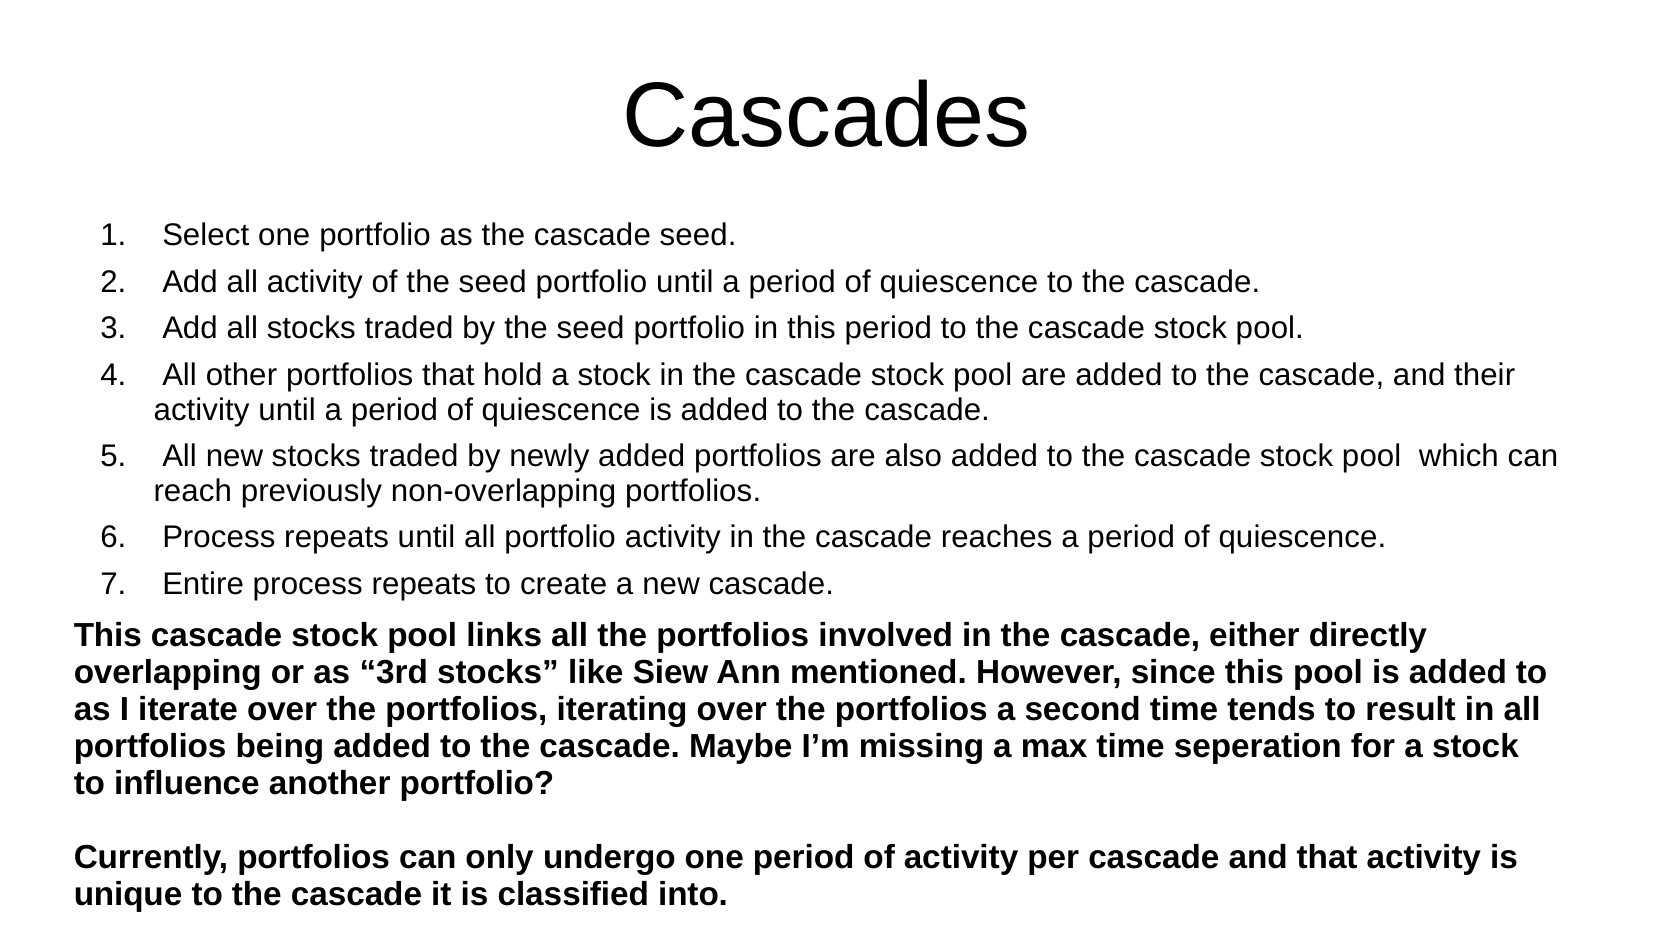

# Cascades
 Select one portfolio as the cascade seed.
 Add all activity of the seed portfolio until a period of quiescence to the cascade.
 Add all stocks traded by the seed portfolio in this period to the cascade stock pool.
 All other portfolios that hold a stock in the cascade stock pool are added to the cascade, and their activity until a period of quiescence is added to the cascade.
 All new stocks traded by newly added portfolios are also added to the cascade stock pool which can reach previously non-overlapping portfolios.
 Process repeats until all portfolio activity in the cascade reaches a period of quiescence.
 Entire process repeats to create a new cascade.
This cascade stock pool links all the portfolios involved in the cascade, either directly overlapping or as “3rd stocks” like Siew Ann mentioned. However, since this pool is added to as I iterate over the portfolios, iterating over the portfolios a second time tends to result in all portfolios being added to the cascade. Maybe I’m missing a max time seperation for a stock to influence another portfolio?
Currently, portfolios can only undergo one period of activity per cascade and that activity is unique to the cascade it is classified into.